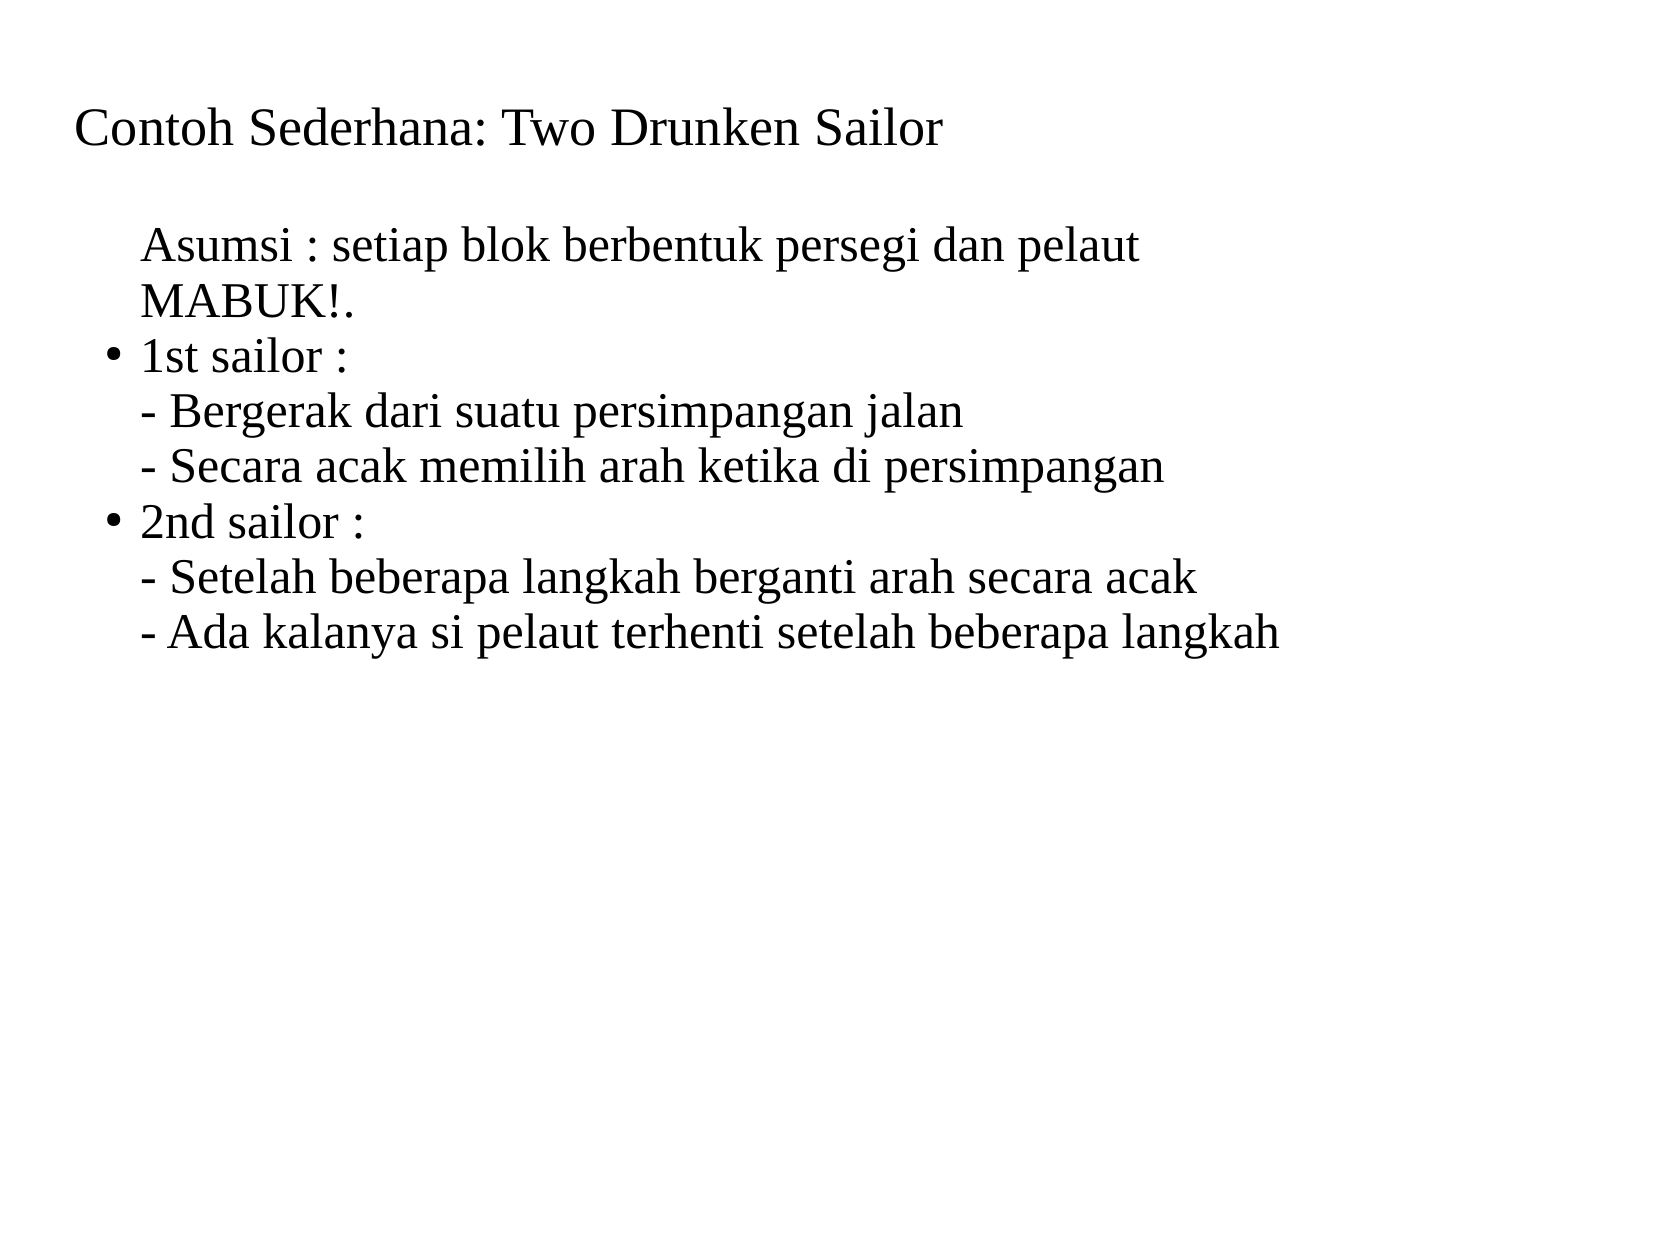

Contoh Sederhana: Two Drunken Sailor
Asumsi : setiap blok berbentuk persegi dan pelaut MABUK!.
1st sailor :
- Bergerak dari suatu persimpangan jalan
- Secara acak memilih arah ketika di persimpangan
2nd sailor :
- Setelah beberapa langkah berganti arah secara acak
- Ada kalanya si pelaut terhenti setelah beberapa langkah